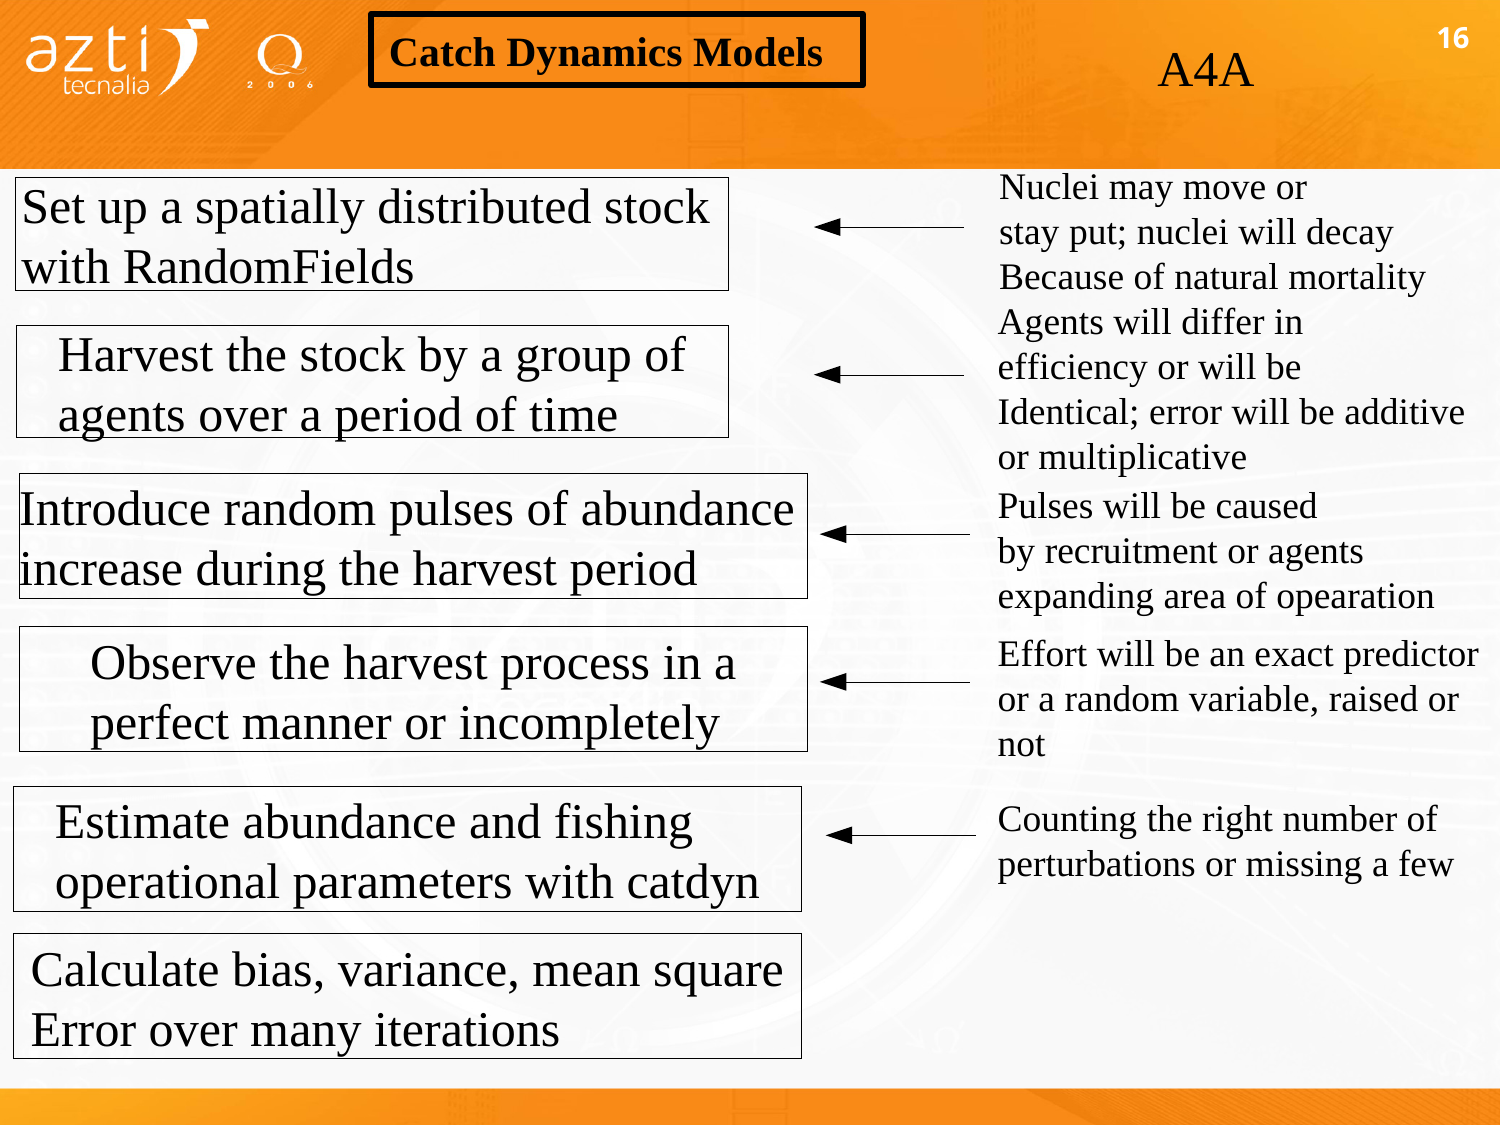

Catch Dynamics Models
A4A
Nuclei may move or
stay put; nuclei will decay
Because of natural mortality
Set up a spatially distributed stock
with RandomFields
Agents will differ in
efficiency or will be
Identical; error will be additive
or multiplicative
Harvest the stock by a group of
agents over a period of time
Introduce random pulses of abundance
increase during the harvest period
Pulses will be caused
by recruitment or agents
expanding area of opearation
Effort will be an exact predictor
or a random variable, raised or
not
Observe the harvest process in a
perfect manner or incompletely
Estimate abundance and fishing
operational parameters with catdyn
Counting the right number of
perturbations or missing a few
Calculate bias, variance, mean square
Error over many iterations